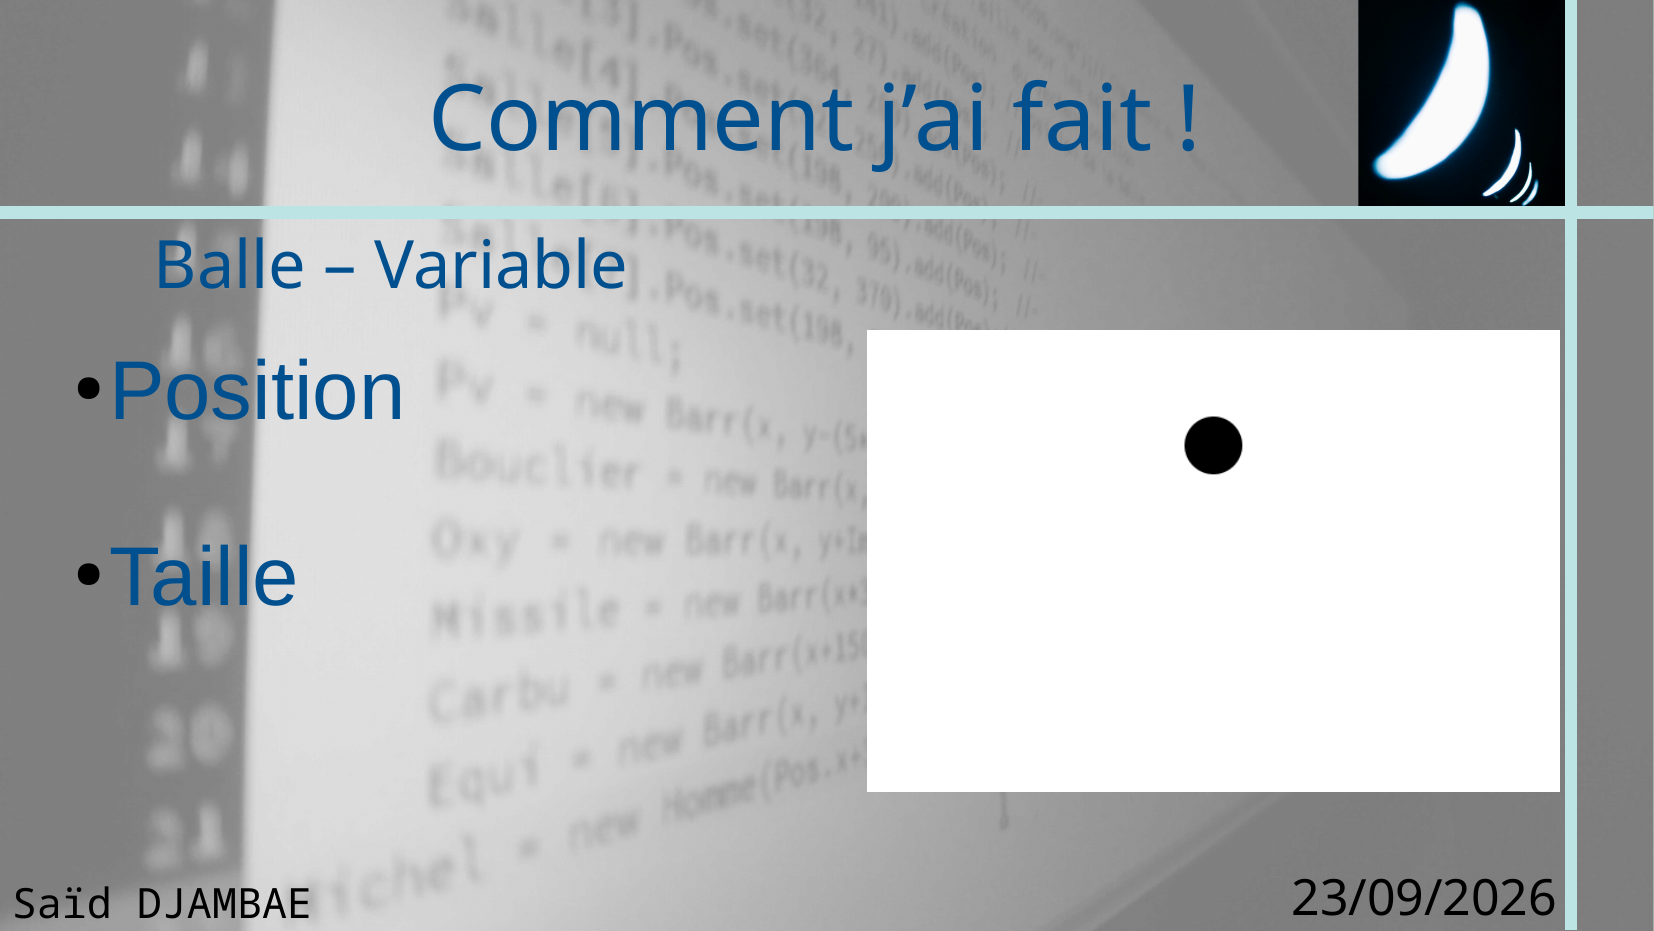

# Comment j’ai fait !
Balle – Variable
?
Position
Taille